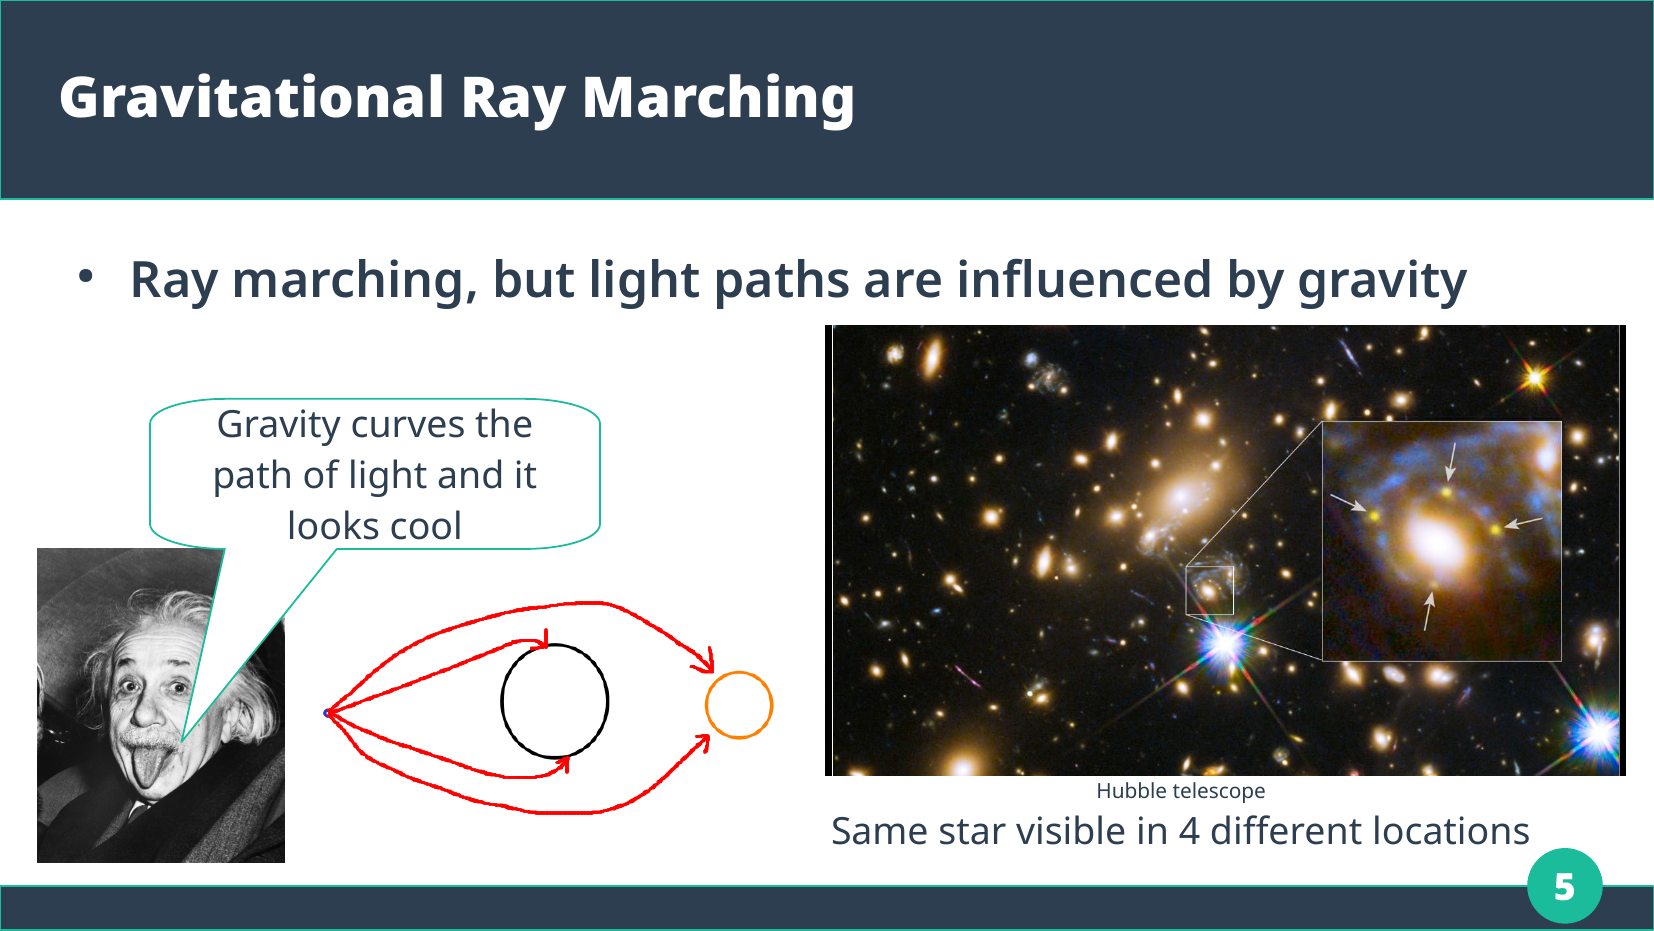

# Gravitational Ray Marching
Ray marching, but light paths are influenced by gravity
Gravity curves the path of light and it looks cool
Hubble telescope
Same star visible in 4 different locations
5